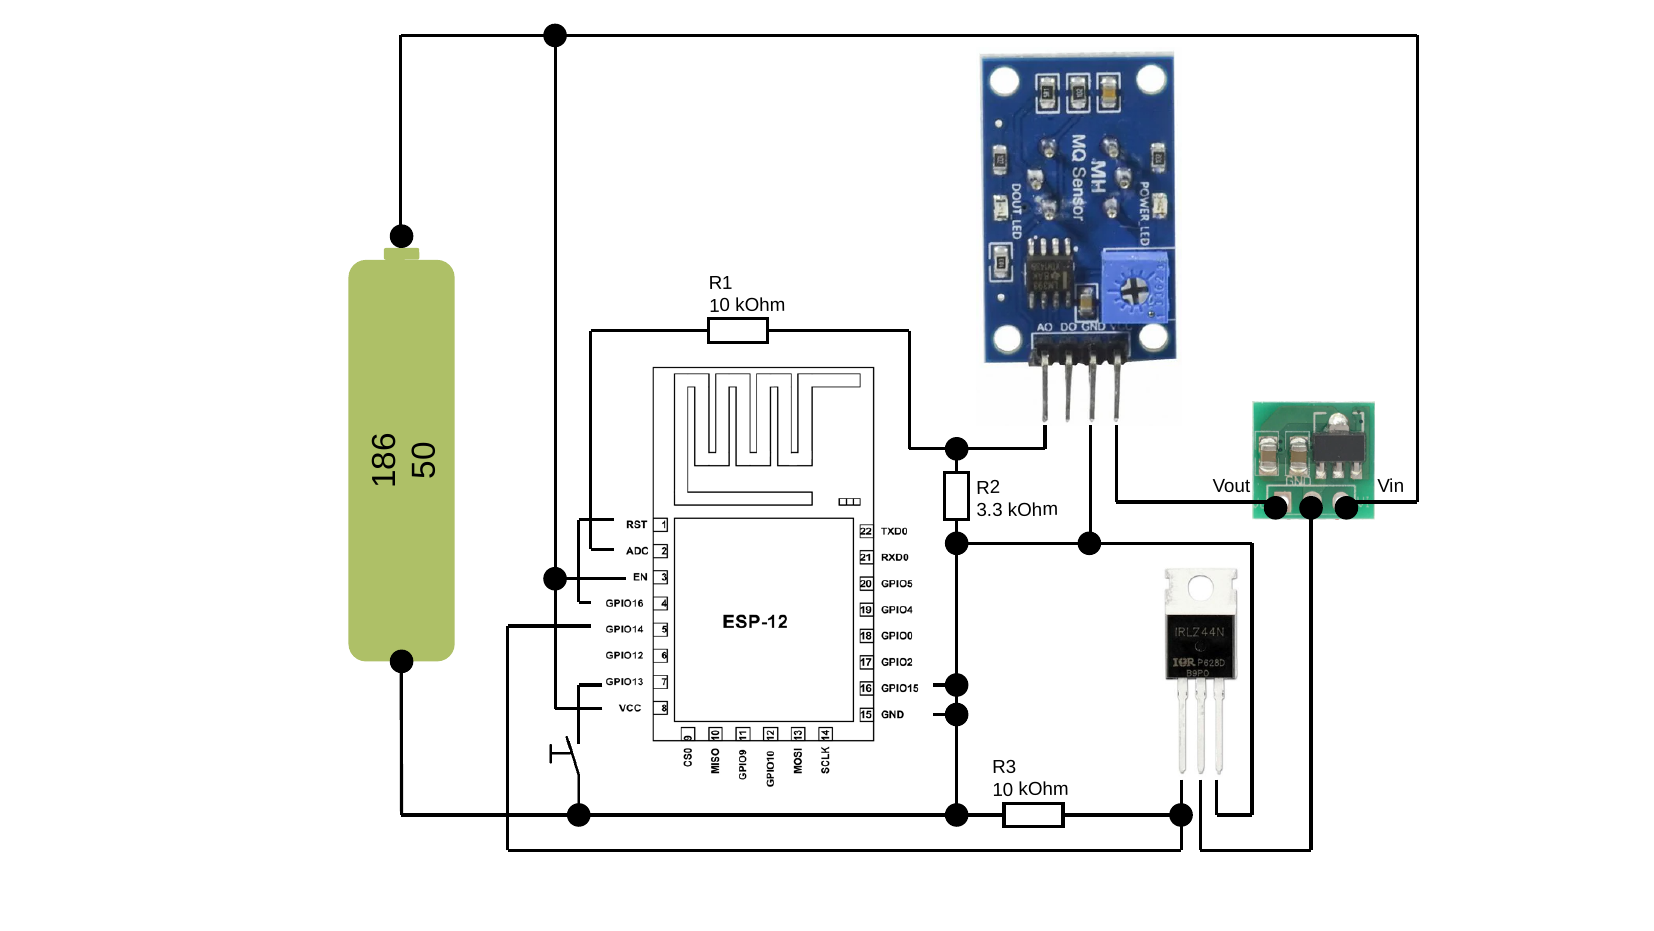

18650
R1
10 kOhm
Vout
Vin
R2
3.3 kOhm
R3
10 kOhm